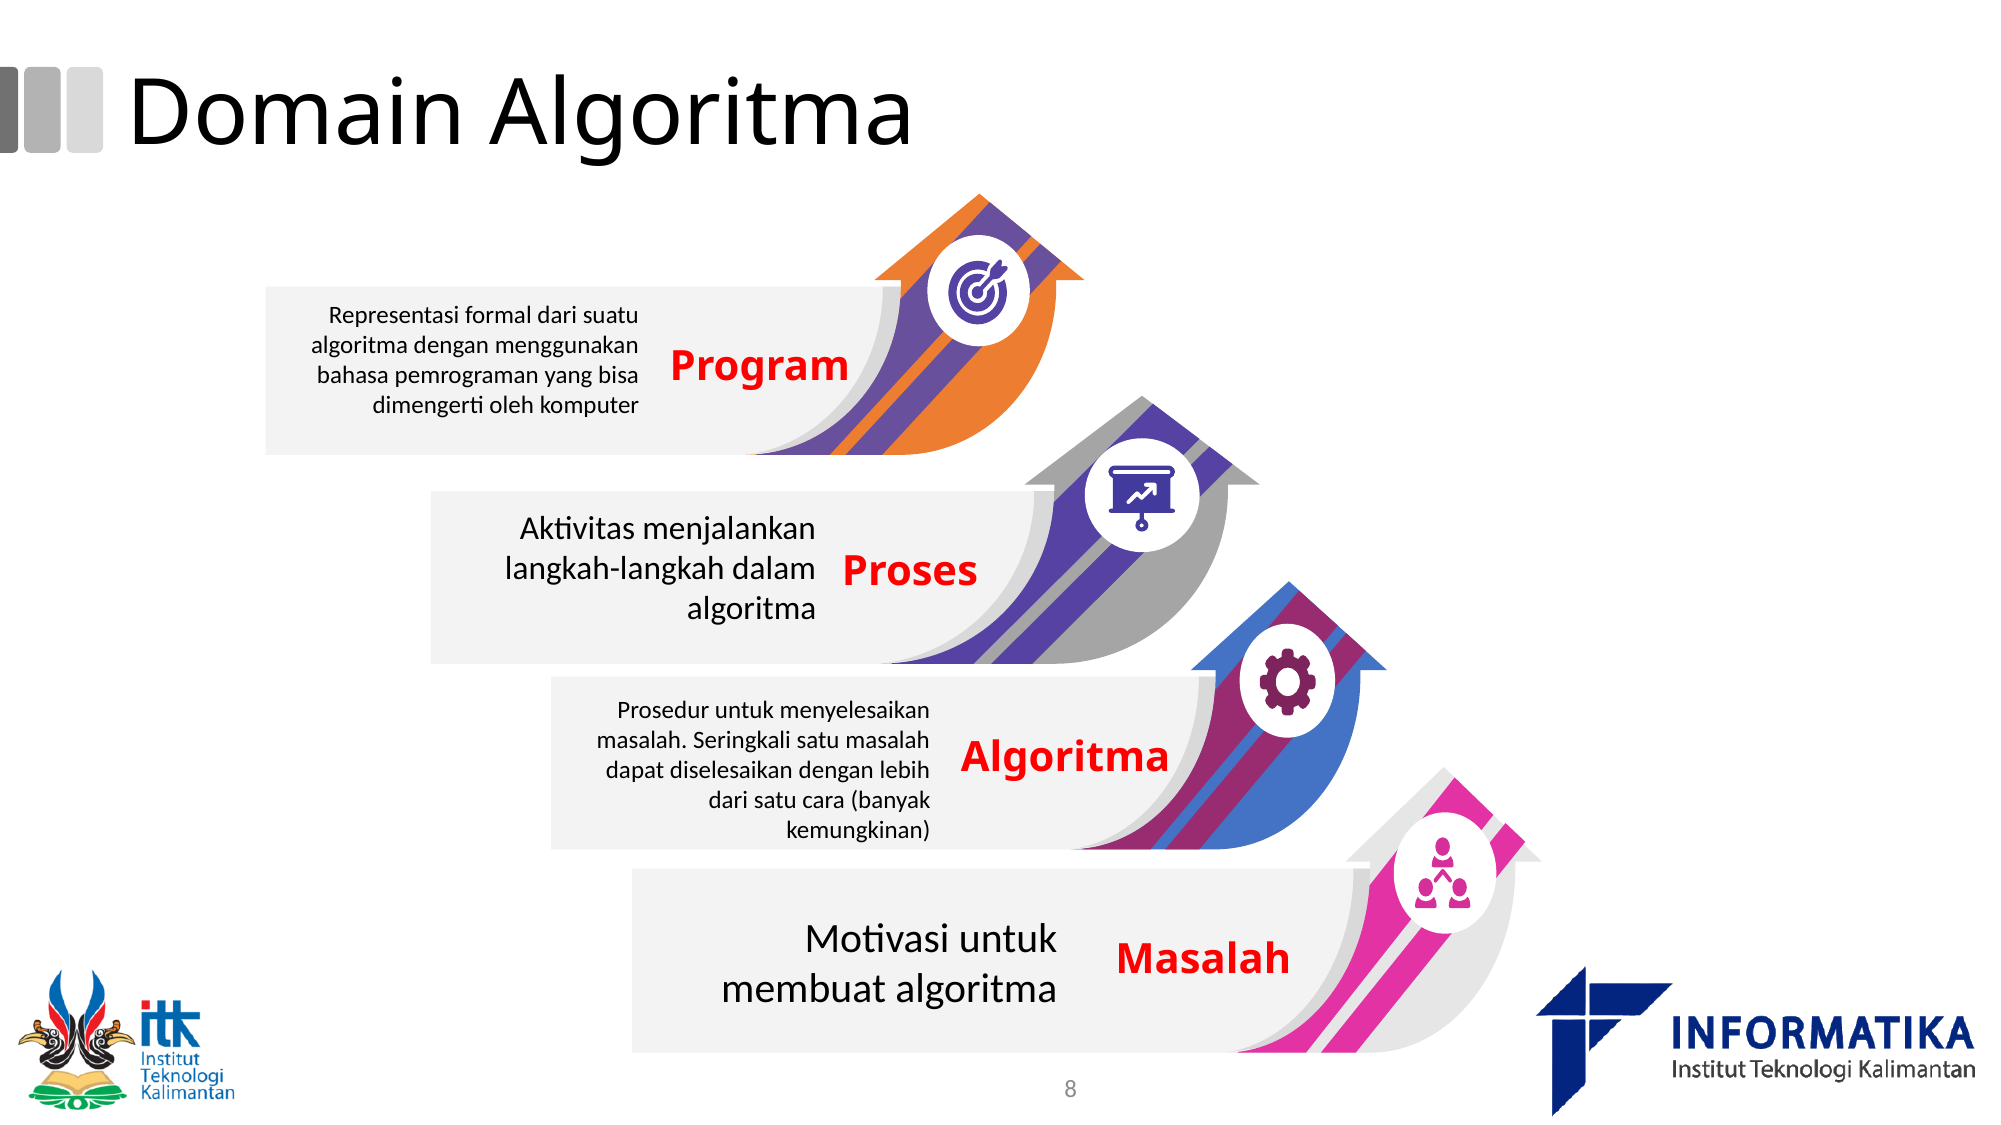

# Domain Algoritma
Representasi formal dari suatu algoritma dengan menggunakan bahasa pemrograman yang bisa dimengerti oleh komputer
Program
Aktivitas menjalankan langkah-langkah dalam algoritma
Proses
Prosedur untuk menyelesaikan masalah. Seringkali satu masalah dapat diselesaikan dengan lebih dari satu cara (banyak kemungkinan)
Algoritma
Motivasi untuk membuat algoritma
Masalah
8